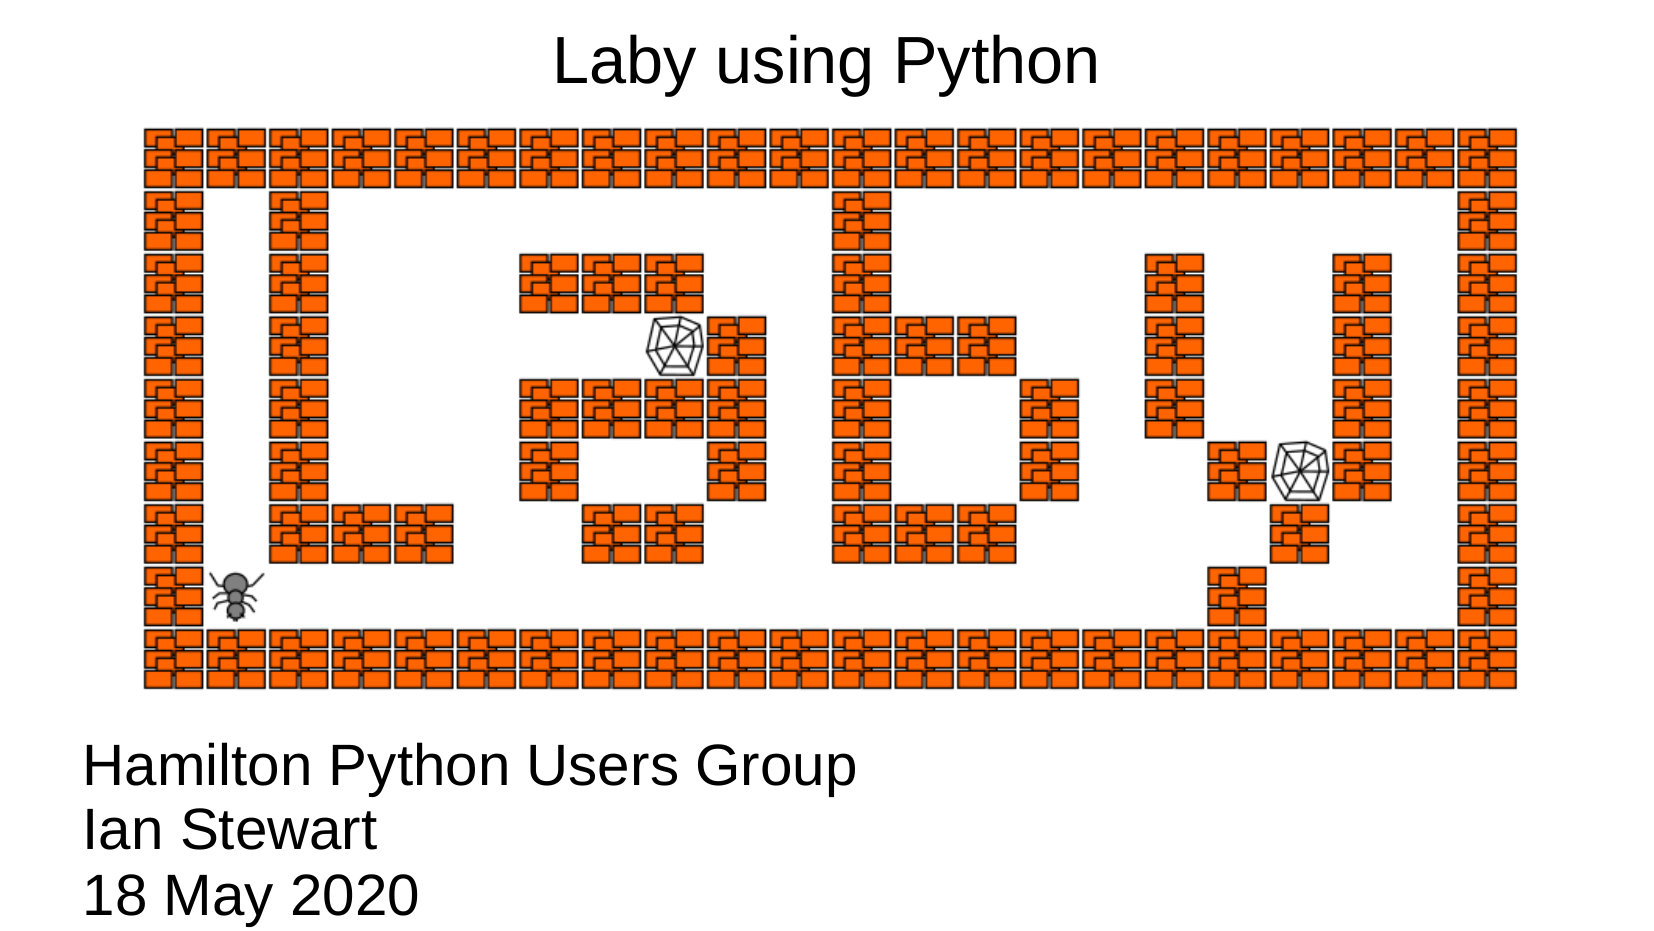

# Laby using Python
Hamilton Python Users Group
Ian Stewart
18 May 2020